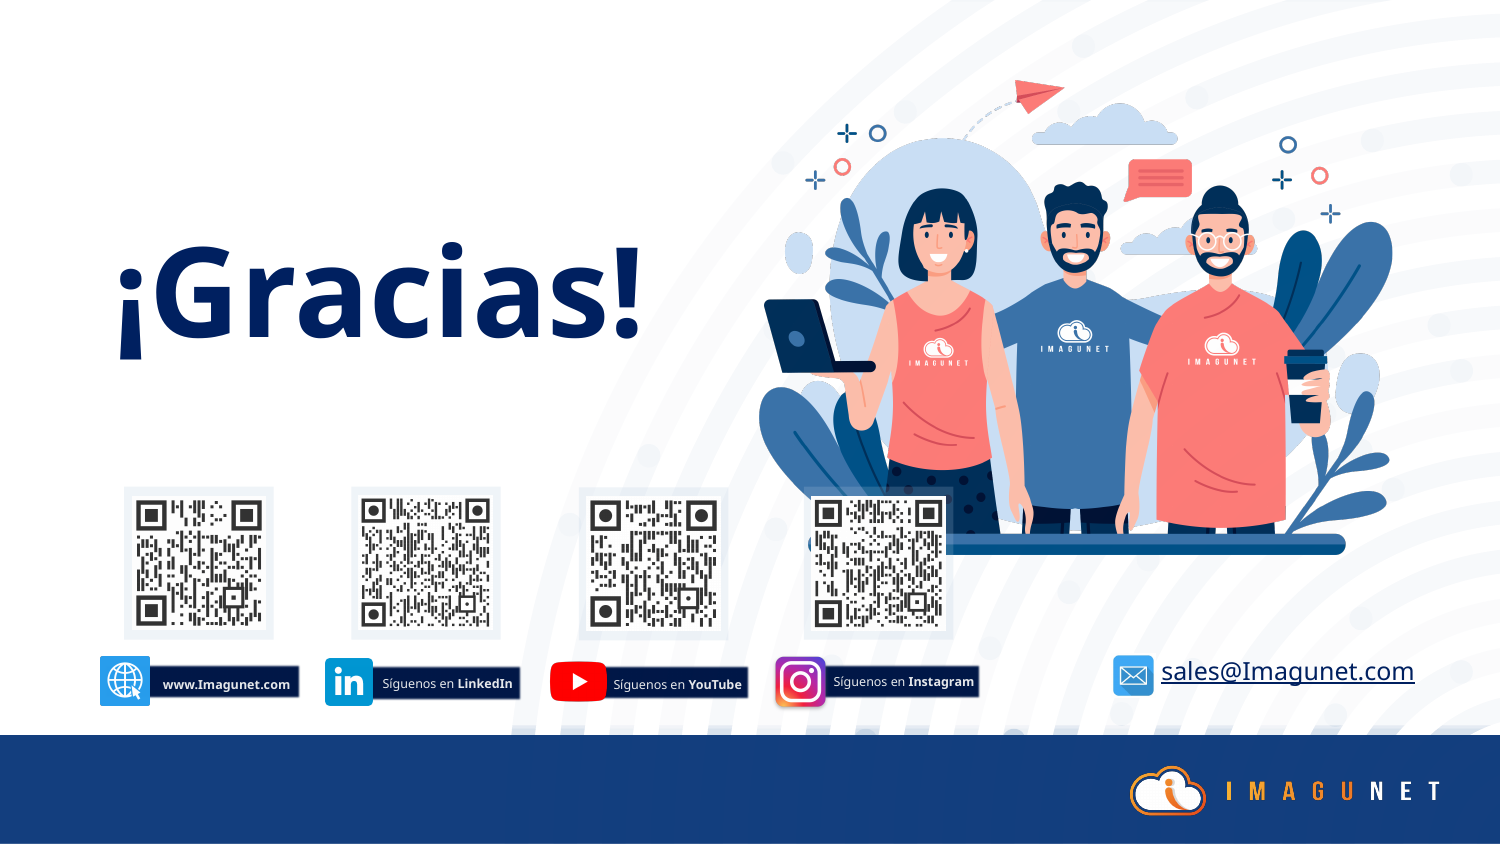

¡Gracias!
 www.Imagunet.com
Síguenos en LinkedIn
Síguenos en Instagram
Síguenos en YouTube
sales@Imagunet.com